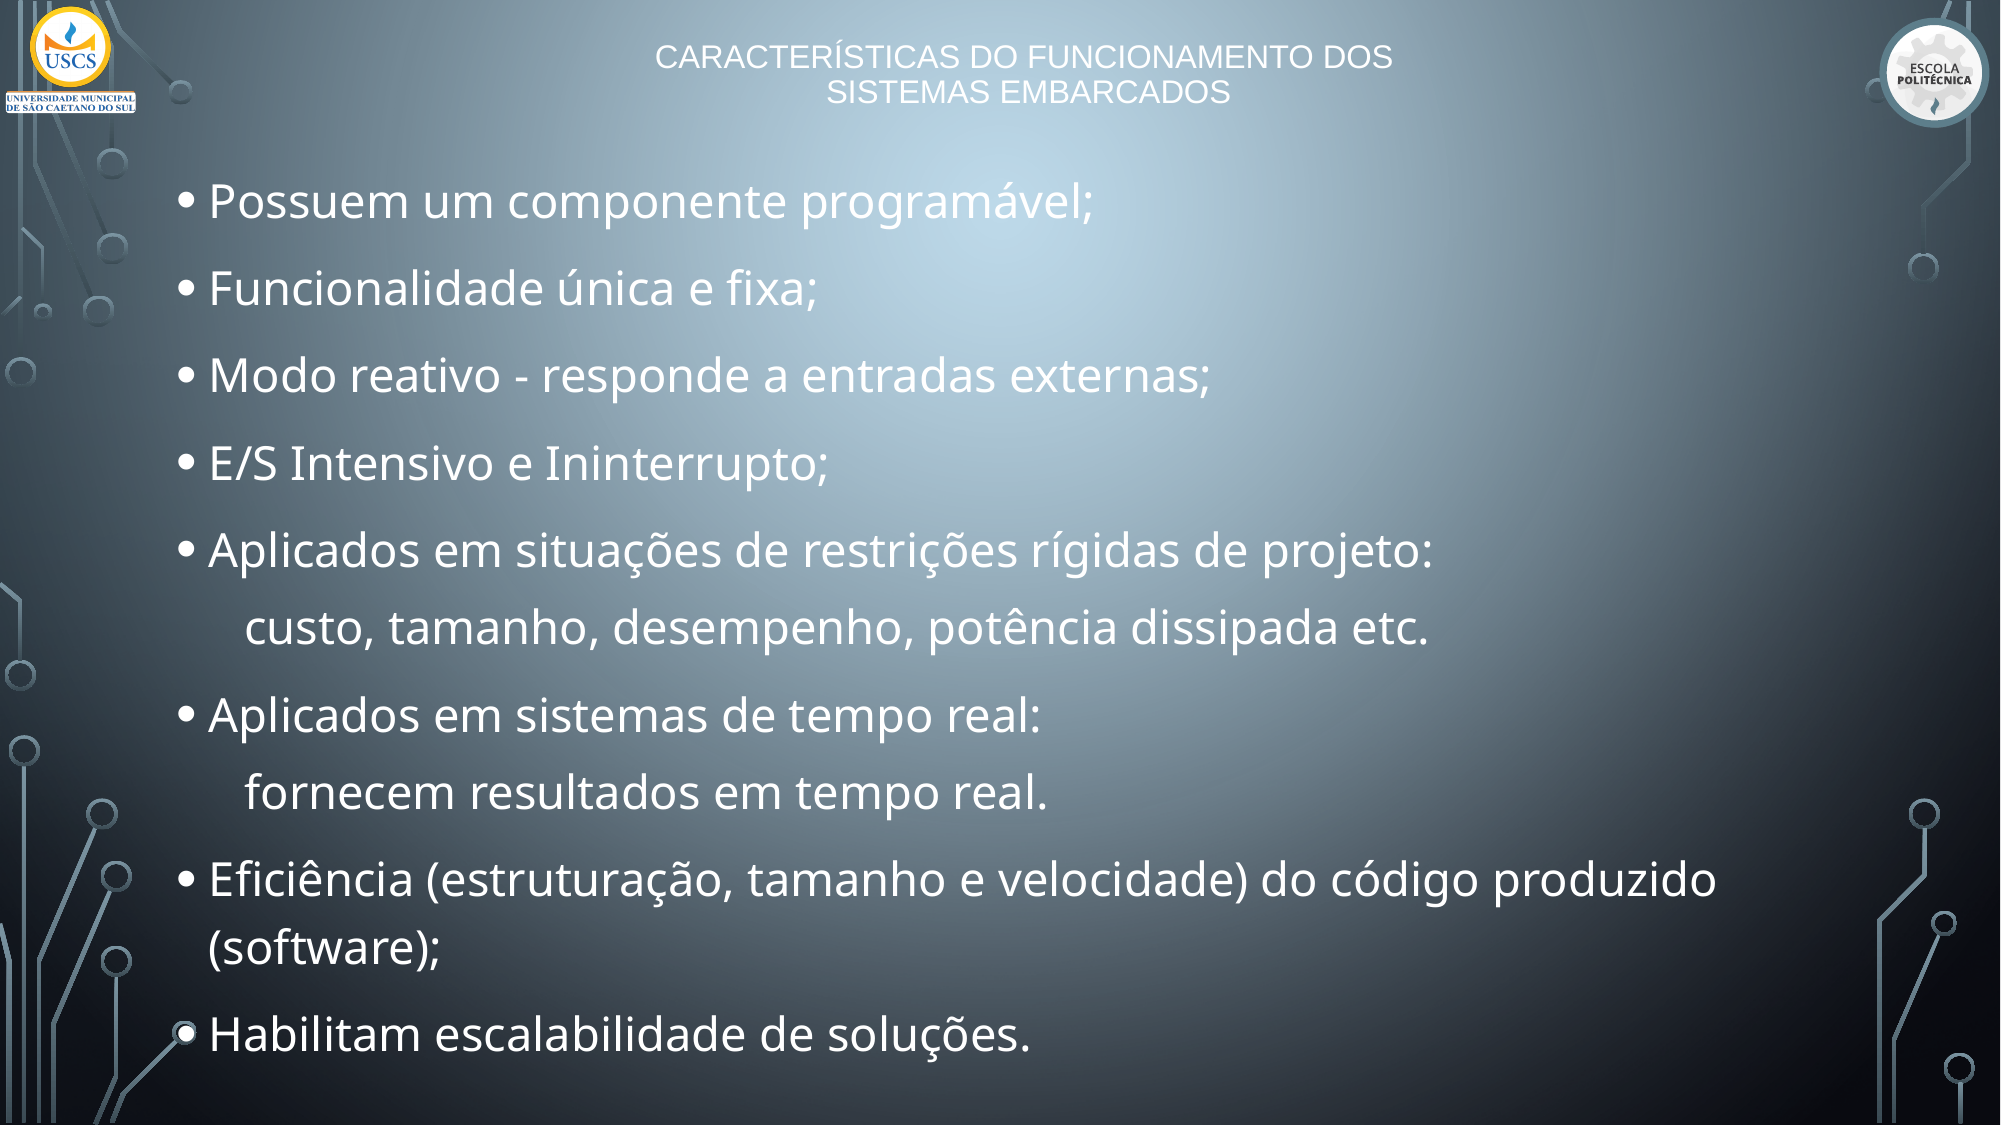

# CARACTERÍSTICAS DO FUNCIONAMENTO DOS SISTEMAS EMBARCADOS
Possuem um componente programável;
Funcionalidade única e fixa;
Modo reativo - responde a entradas externas;
E/S Intensivo e Ininterrupto;
Aplicados em situações de restrições rígidas de projeto:
		custo, tamanho, desempenho, potência dissipada etc.
Aplicados em sistemas de tempo real:
		fornecem resultados em tempo real.
Eficiência (estruturação, tamanho e velocidade) do código produzido (software);
Habilitam escalabilidade de soluções.